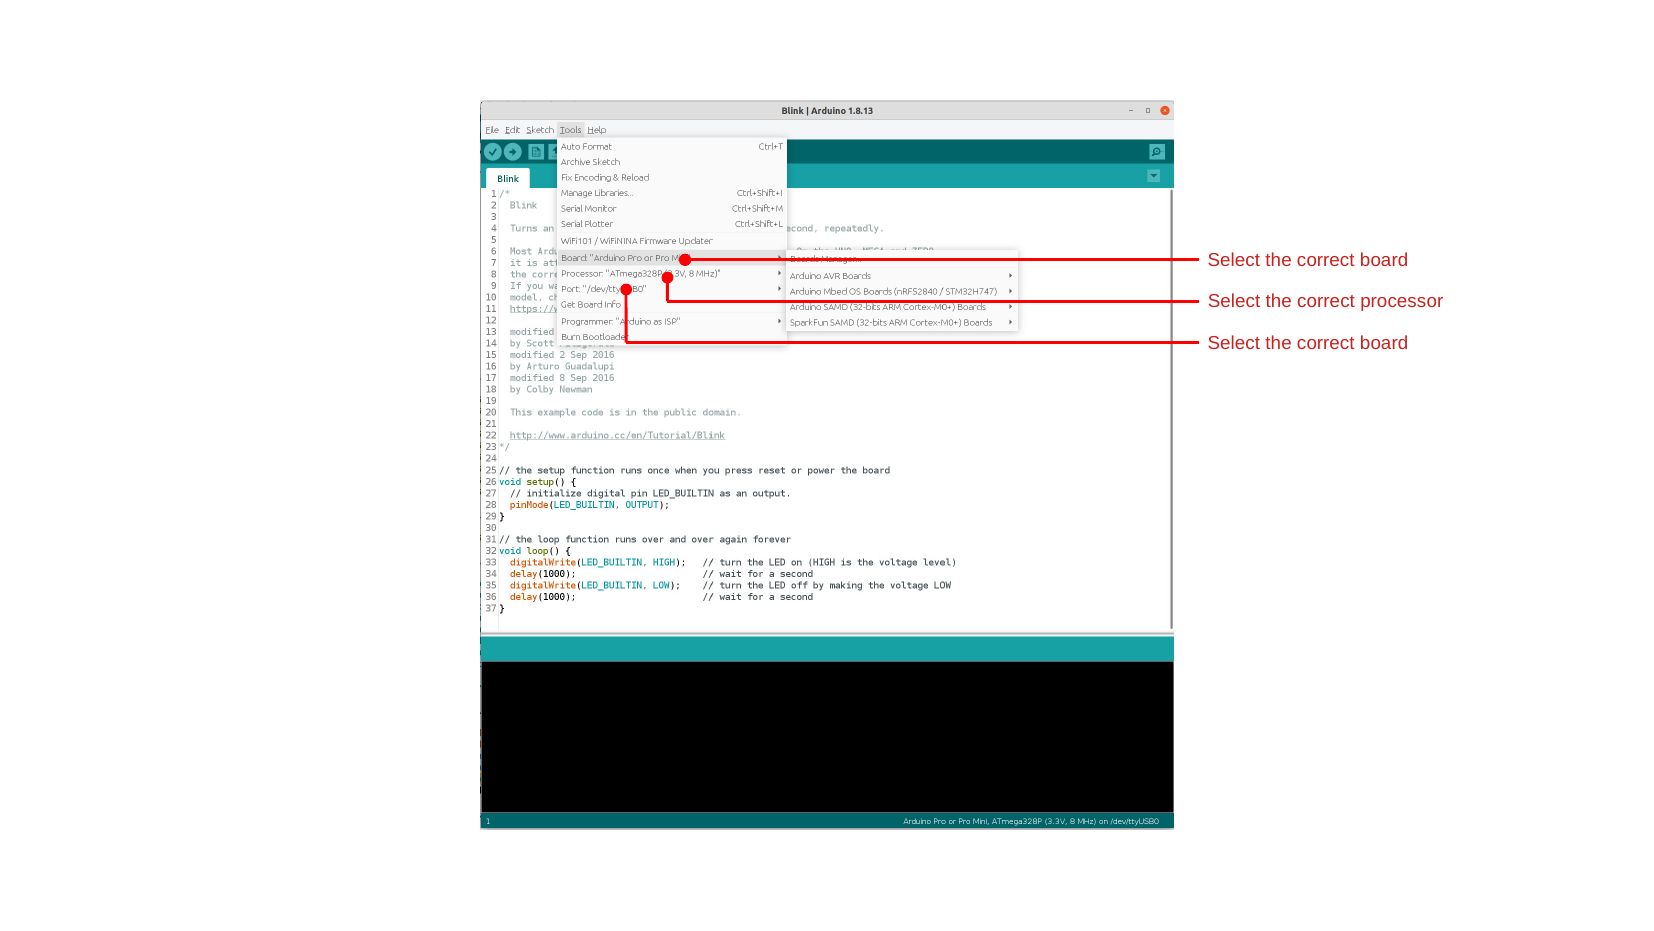

Select the correct board
Select the correct processor
Select the correct board